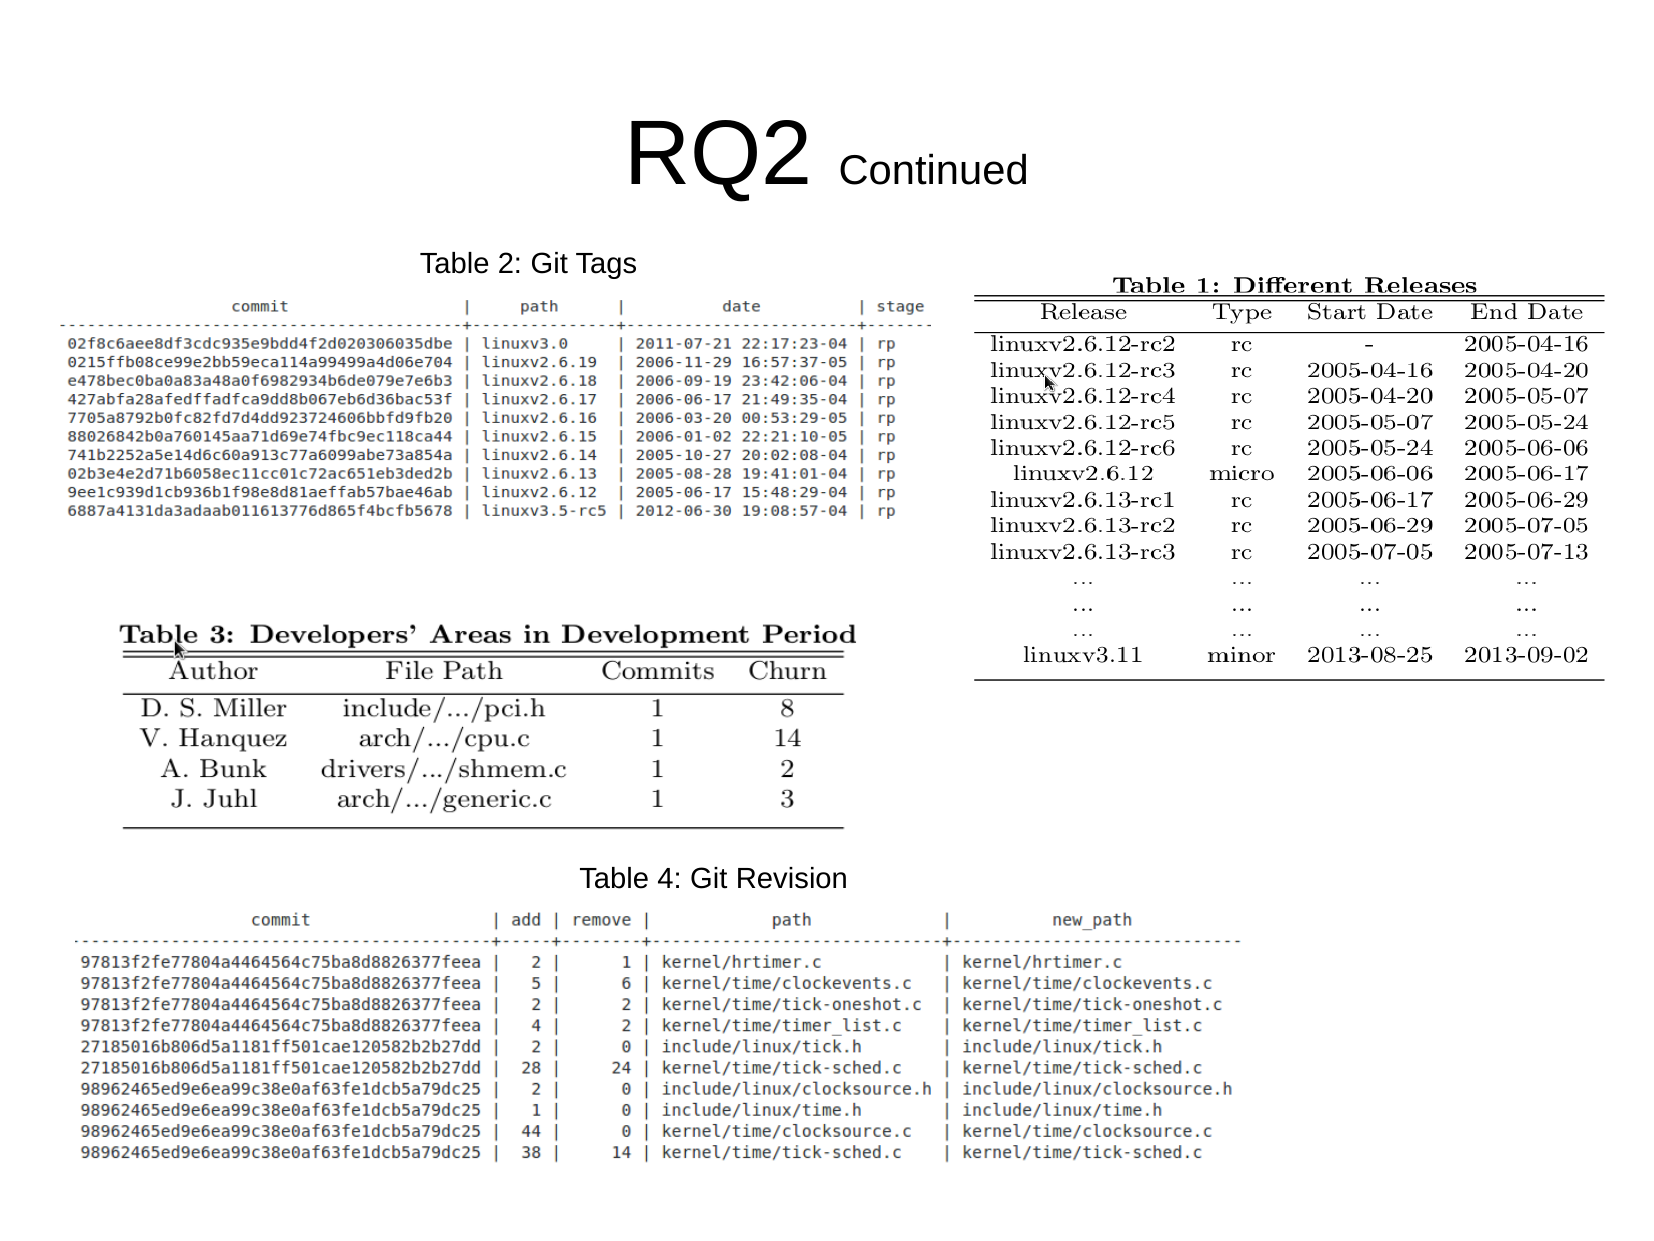

# RQ2 Continued
Table 2: Git Tags
Table 4: Git Revision